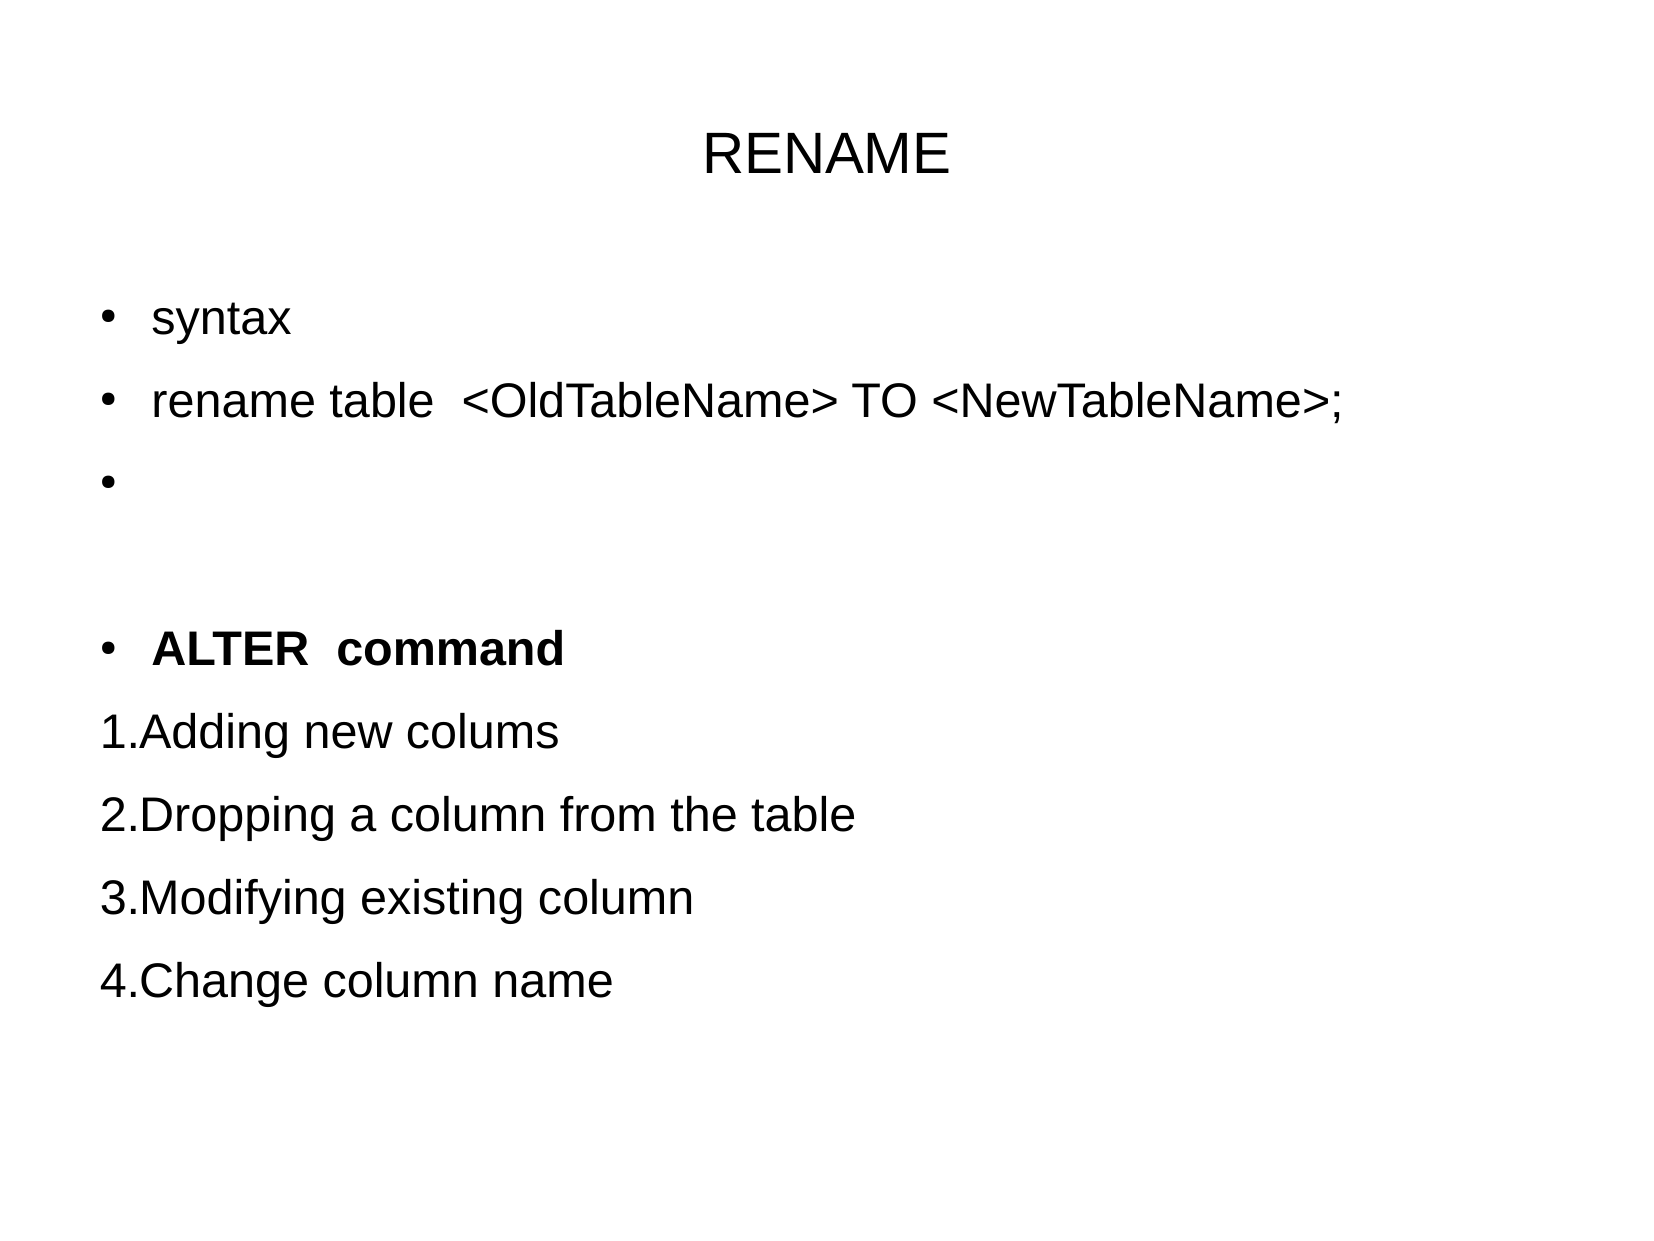

# RENAME
syntax
rename table <OldTableName> TO <NewTableName>;
ALTER command
Adding new colums
Dropping a column from the table
Modifying existing column
Change column name